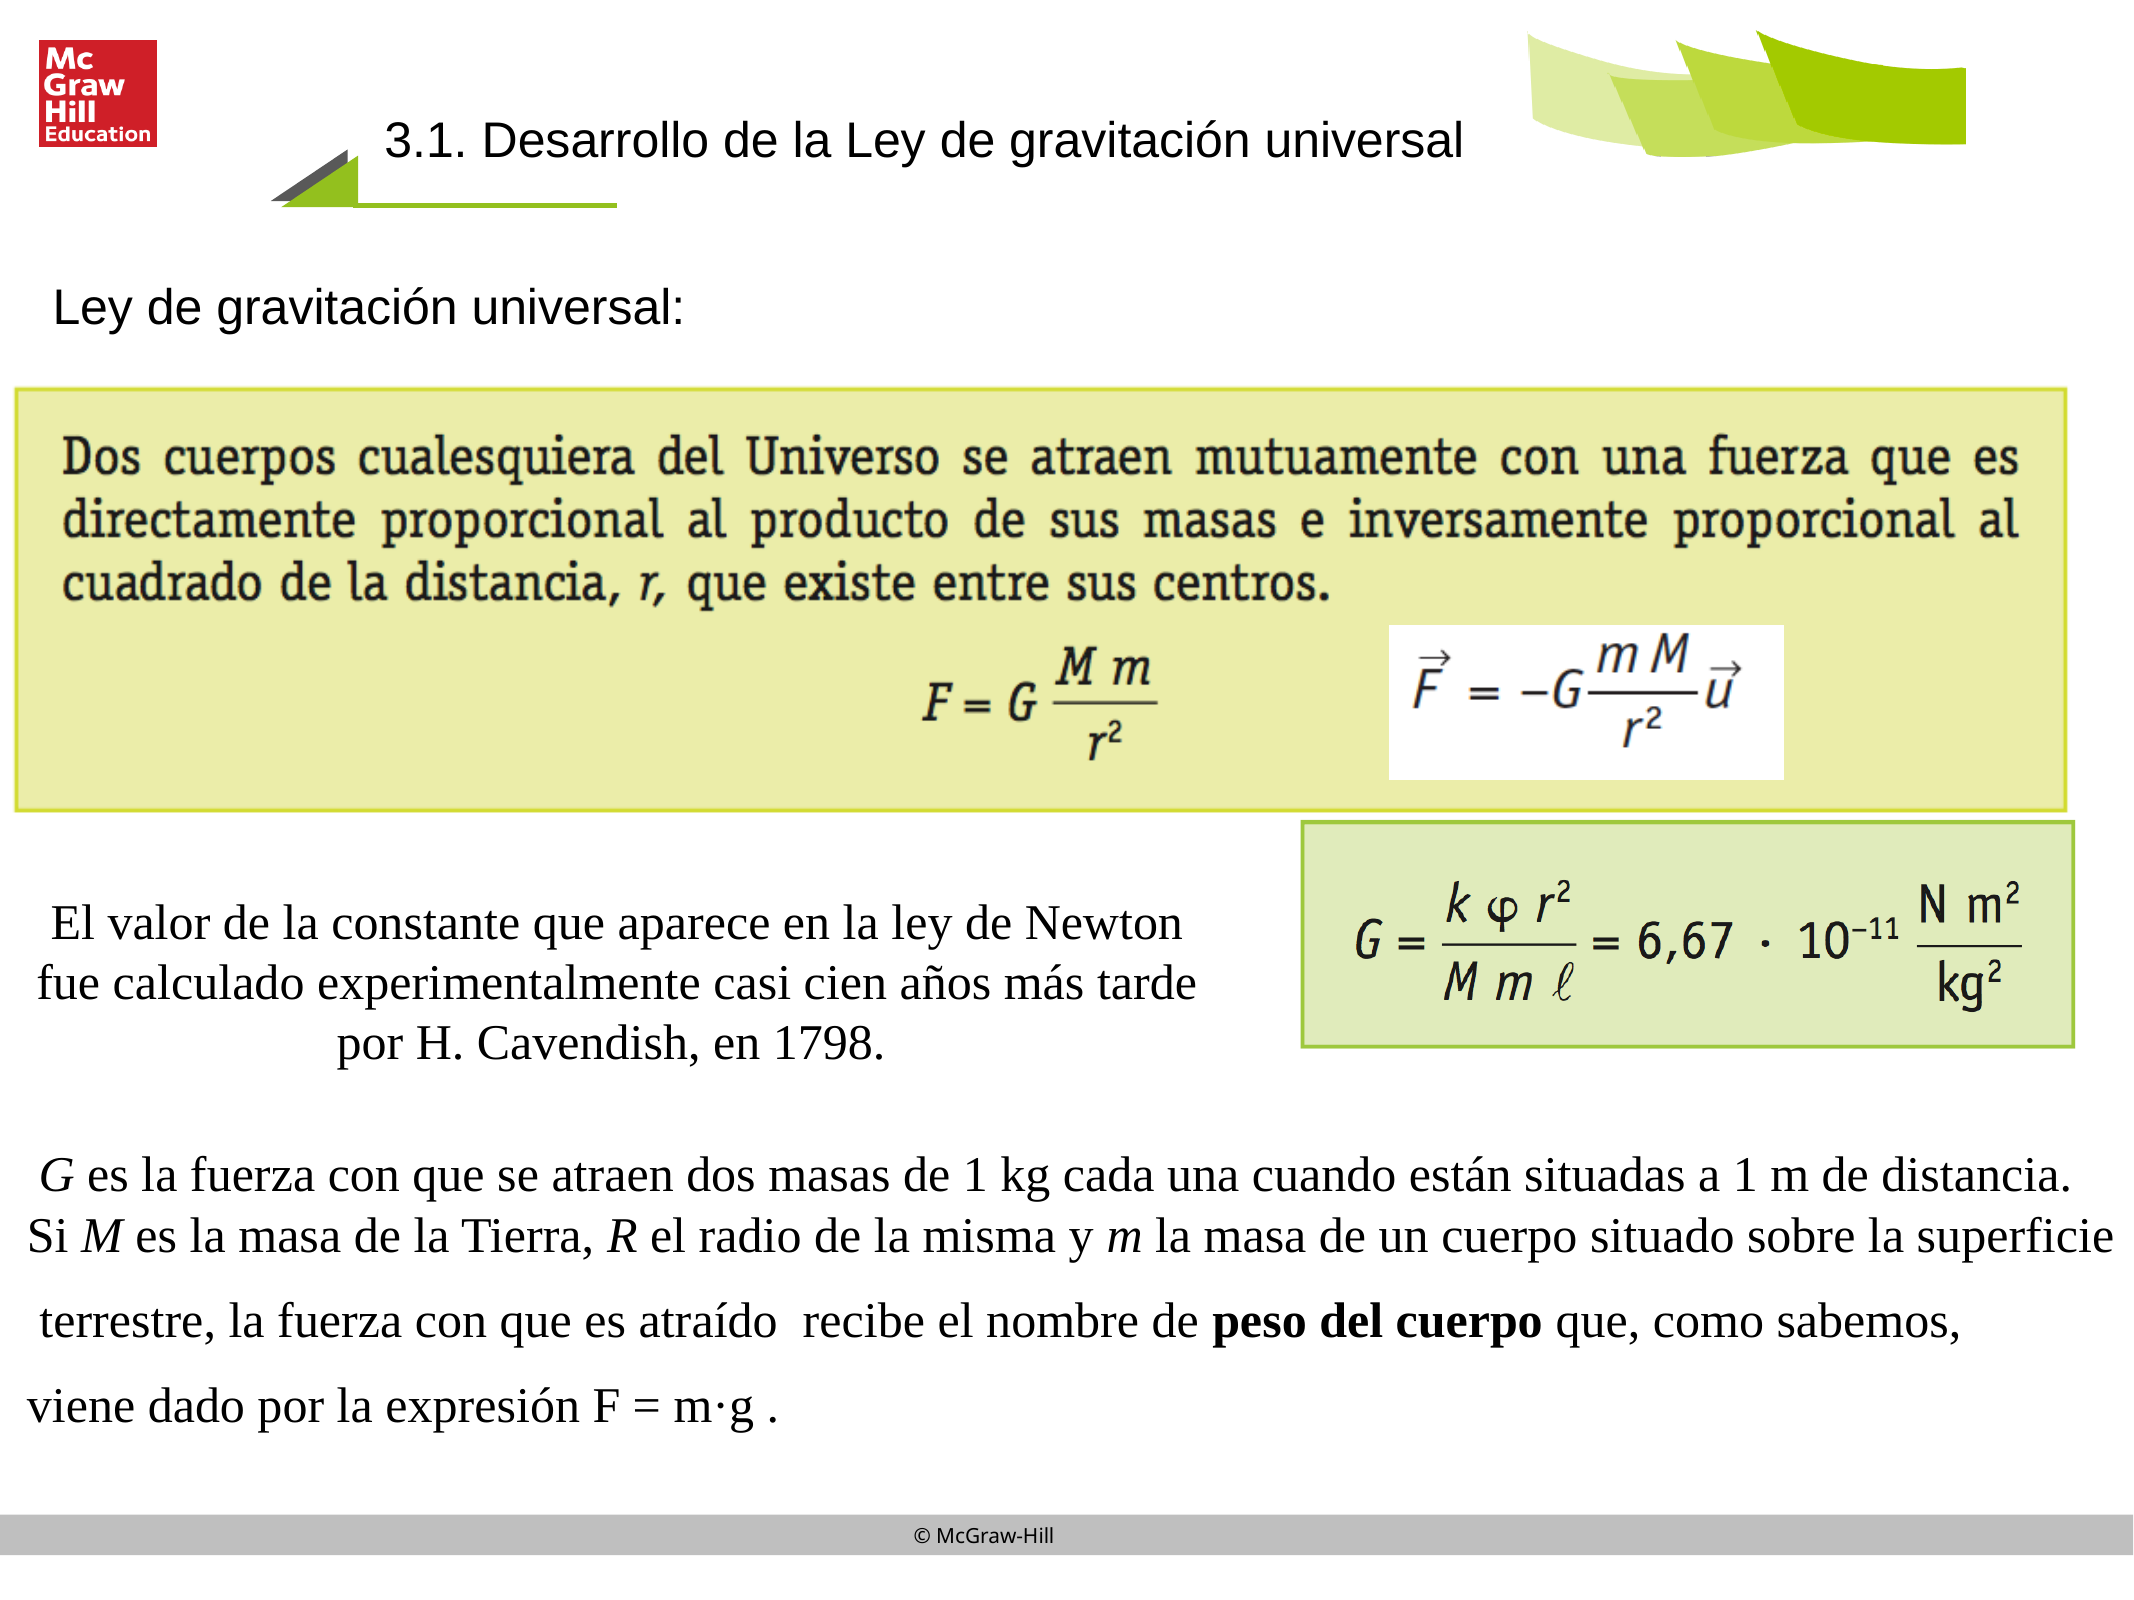

3.1. Desarrollo de la Ley de gravitación universal
Ley de gravitación universal:
El valor de la constante que aparece en la ley de Newton fue calculado experimentalmente casi cien años más tarde por H. Cavendish, en 1798.
G es la fuerza con que se atraen dos masas de 1 kg cada una cuando están situadas a 1 m de distancia.
Si M es la masa de la Tierra, R el radio de la misma y m la masa de un cuerpo situado sobre la superficie
 terrestre, la fuerza con que es atraído recibe el nombre de peso del cuerpo que, como sabemos,
viene dado por la expresión F = m·g .
© McGraw-Hill